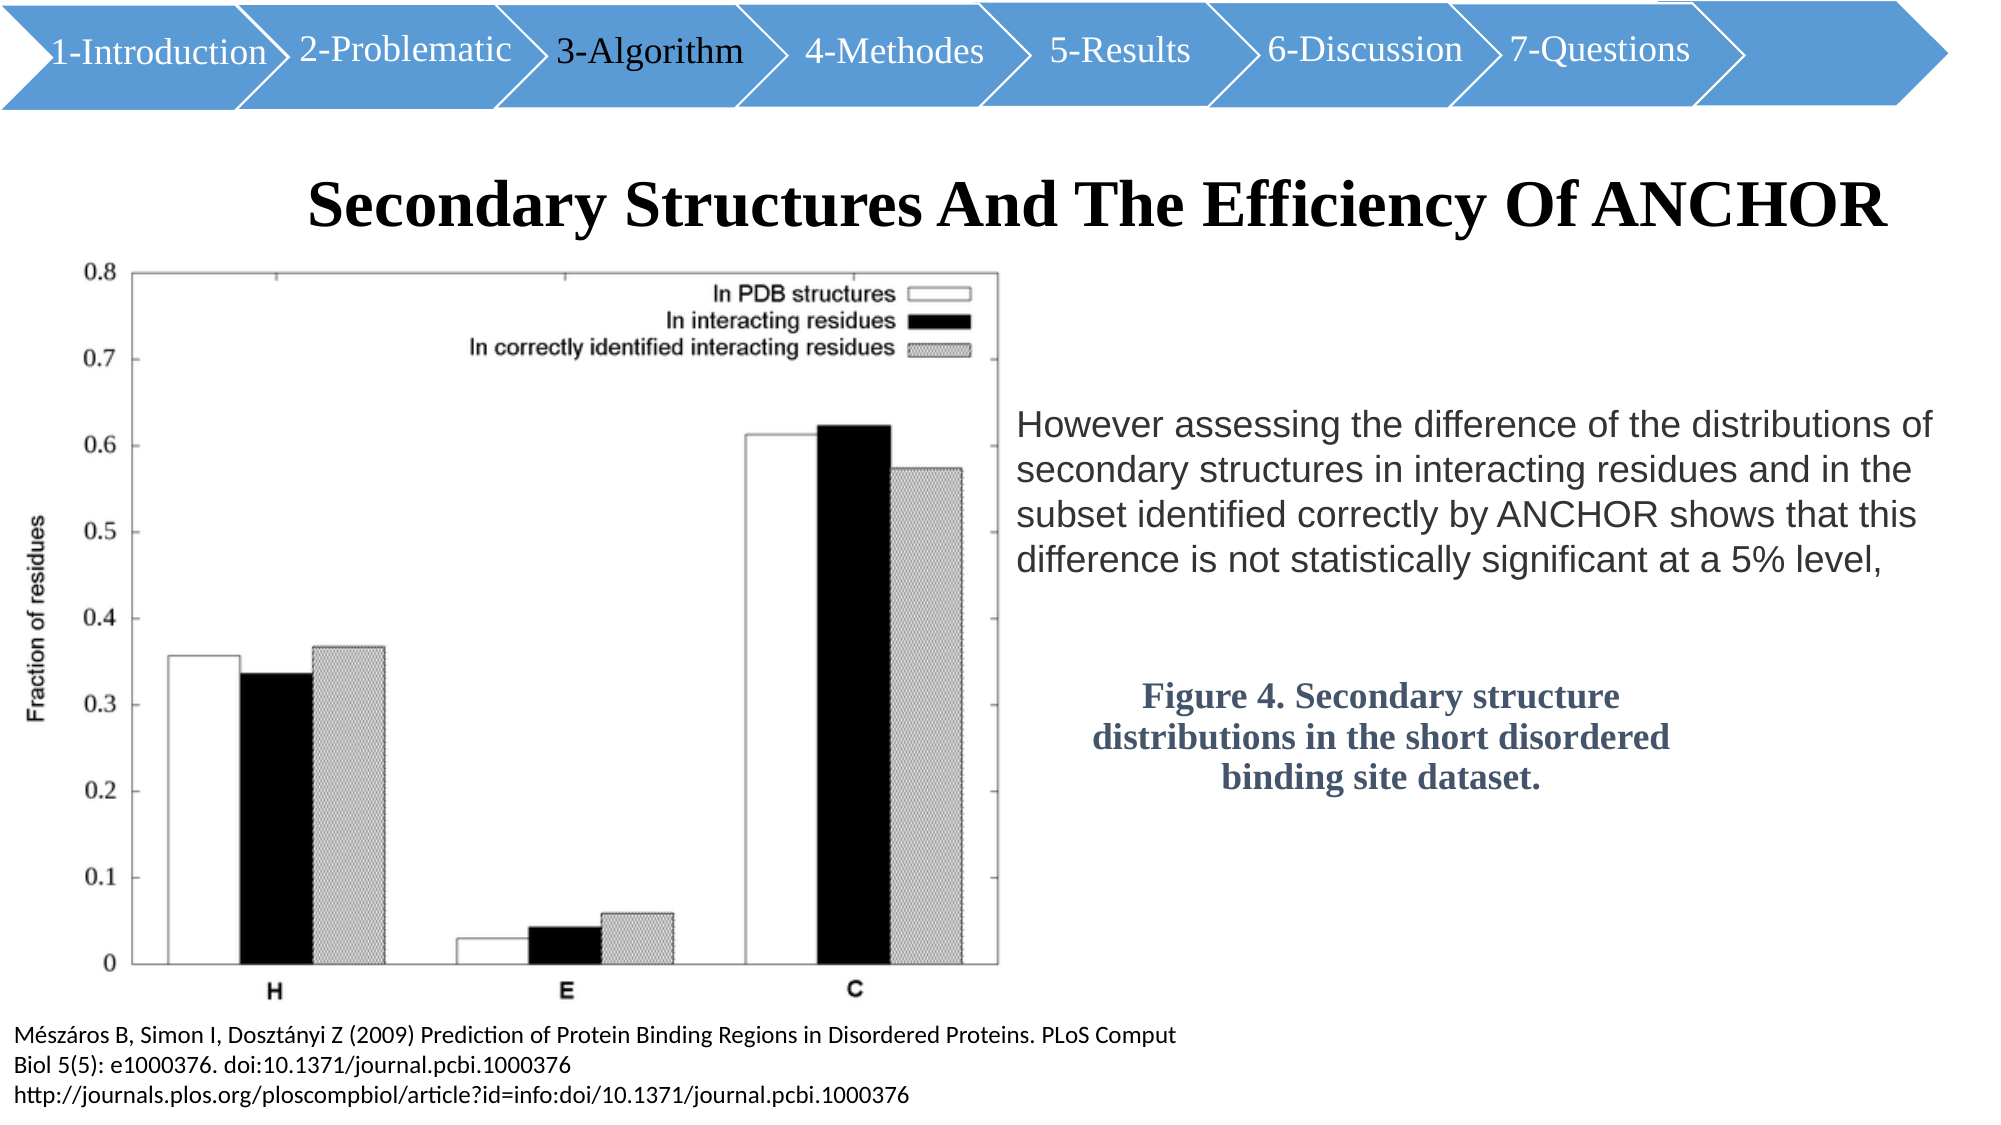

6-Discussion
7-Questions
2-Problematic
5-Results
3-Algorithm
4-Methodes
1-Introduction
Secondary Structures And The Efficiency Of ANCHOR
However assessing the difference of the distributions of secondary structures in interacting residues and in the subset identified correctly by ANCHOR shows that this difference is not statistically significant at a 5% level,
Figure 4. Secondary structure distributions in the short disordered binding site dataset.
Mészáros B, Simon I, Dosztányi Z (2009) Prediction of Protein Binding Regions in Disordered Proteins. PLoS Comput Biol 5(5): e1000376. doi:10.1371/journal.pcbi.1000376
http://journals.plos.org/ploscompbiol/article?id=info:doi/10.1371/journal.pcbi.1000376